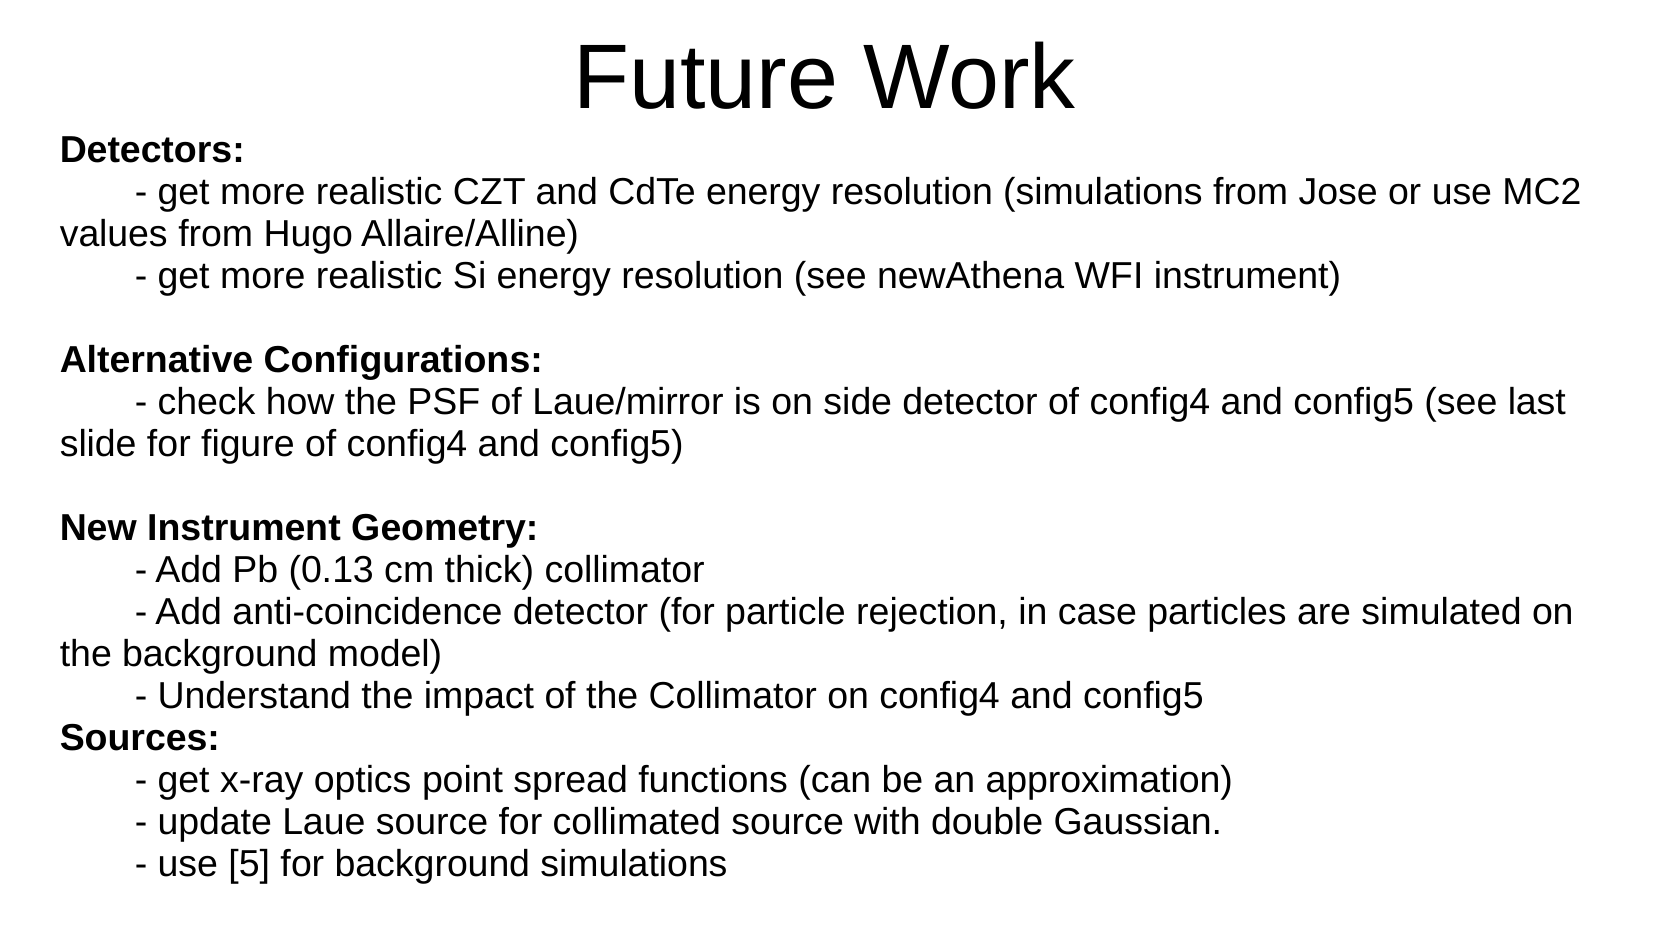

# Future Work
Detectors:
	- get more realistic CZT and CdTe energy resolution (simulations from Jose or use MC2 values from Hugo Allaire/Alline)
	- get more realistic Si energy resolution (see newAthena WFI instrument)
Alternative Configurations:
	- check how the PSF of Laue/mirror is on side detector of config4 and config5 (see last slide for figure of config4 and config5)
New Instrument Geometry:
	- Add Pb (0.13 cm thick) collimator
	- Add anti-coincidence detector (for particle rejection, in case particles are simulated on the background model)
	- Understand the impact of the Collimator on config4 and config5
Sources:
	- get x-ray optics point spread functions (can be an approximation)
	- update Laue source for collimated source with double Gaussian.
	- use [5] for background simulations